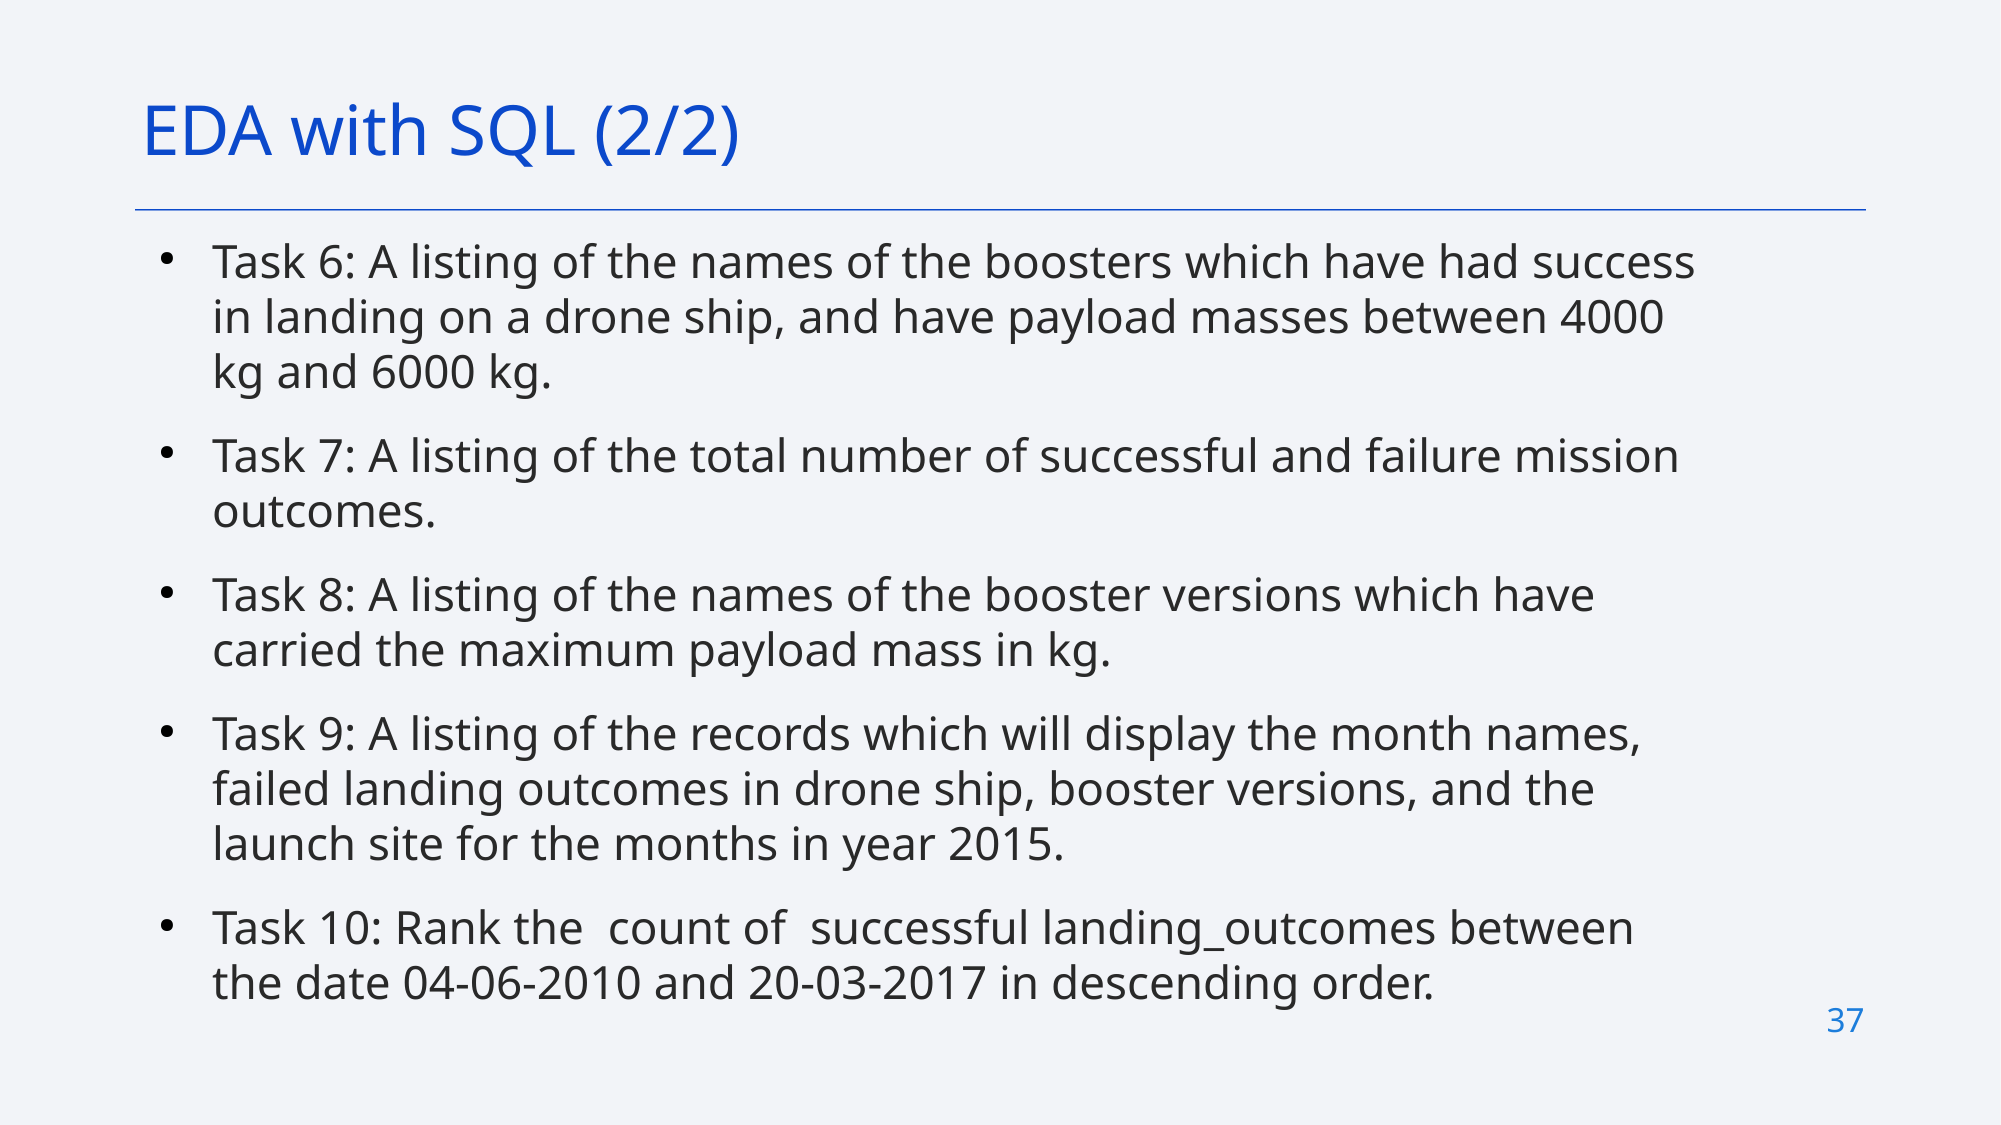

EDA with SQL (2/2)
# Task 6: A listing of the names of the boosters which have had success in landing on a drone ship, and have payload masses between 4000 kg and 6000 kg.
Task 7: A listing of the total number of successful and failure mission outcomes.
Task 8: A listing of the names of the booster versions which have carried the maximum payload mass in kg.
Task 9: A listing of the records which will display the month names, failed landing outcomes in drone ship, booster versions, and the launch site for the months in year 2015.
Task 10: Rank the count of successful landing_outcomes between the date 04-06-2010 and 20-03-2017 in descending order.
37